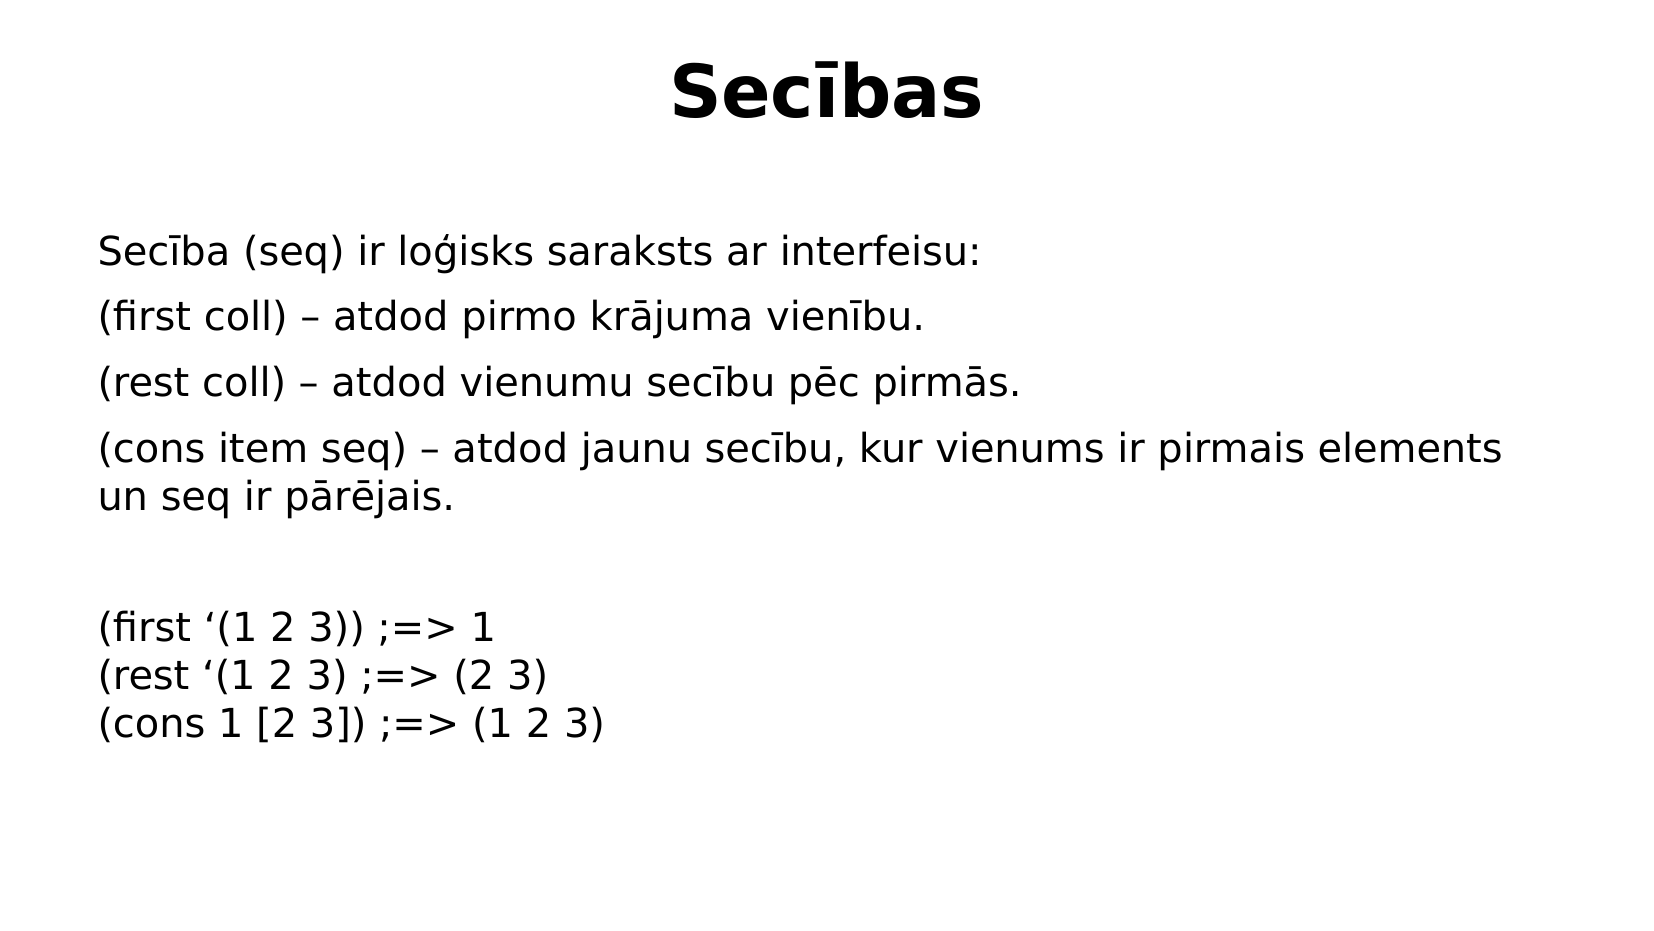

# Secības
Secība (seq) ir loģisks saraksts ar interfeisu:
(first coll) – atdod pirmo krājuma vienību.
(rest coll) – atdod vienumu secību pēc pirmās.
(cons item seq) – atdod jaunu secību, kur vienums ir pirmais elements un seq ir pārējais.
(first ‘(1 2 3)) ;=> 1
(rest ‘(1 2 3) ;=> (2 3)
(cons 1 [2 3]) ;=> (1 2 3)